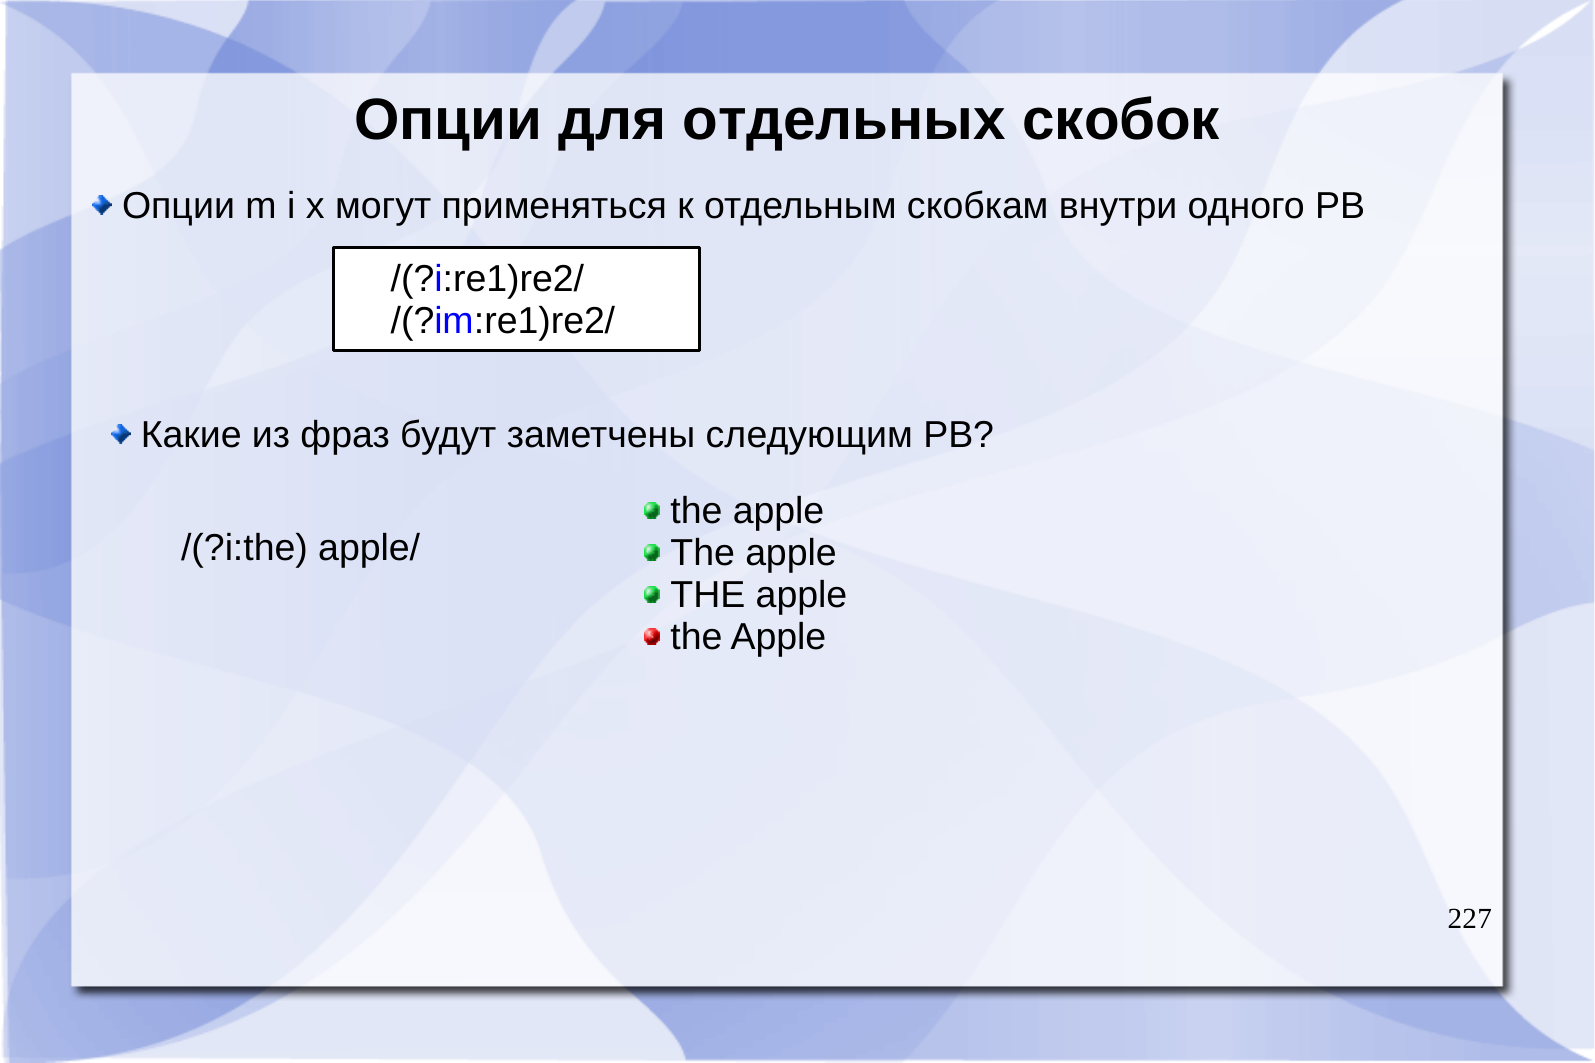

# Опции для отдельных скобок
 Опции m i x могут применяться к отдельным скобкам внутри одного РВ
 /(?i:re1)re2/
 /(?im:re1)re2/
 Какие из фраз будут заметчены следующим РВ?
 the apple
 The apple
 THE apple
 the Apple
/(?i:the) apple/
227